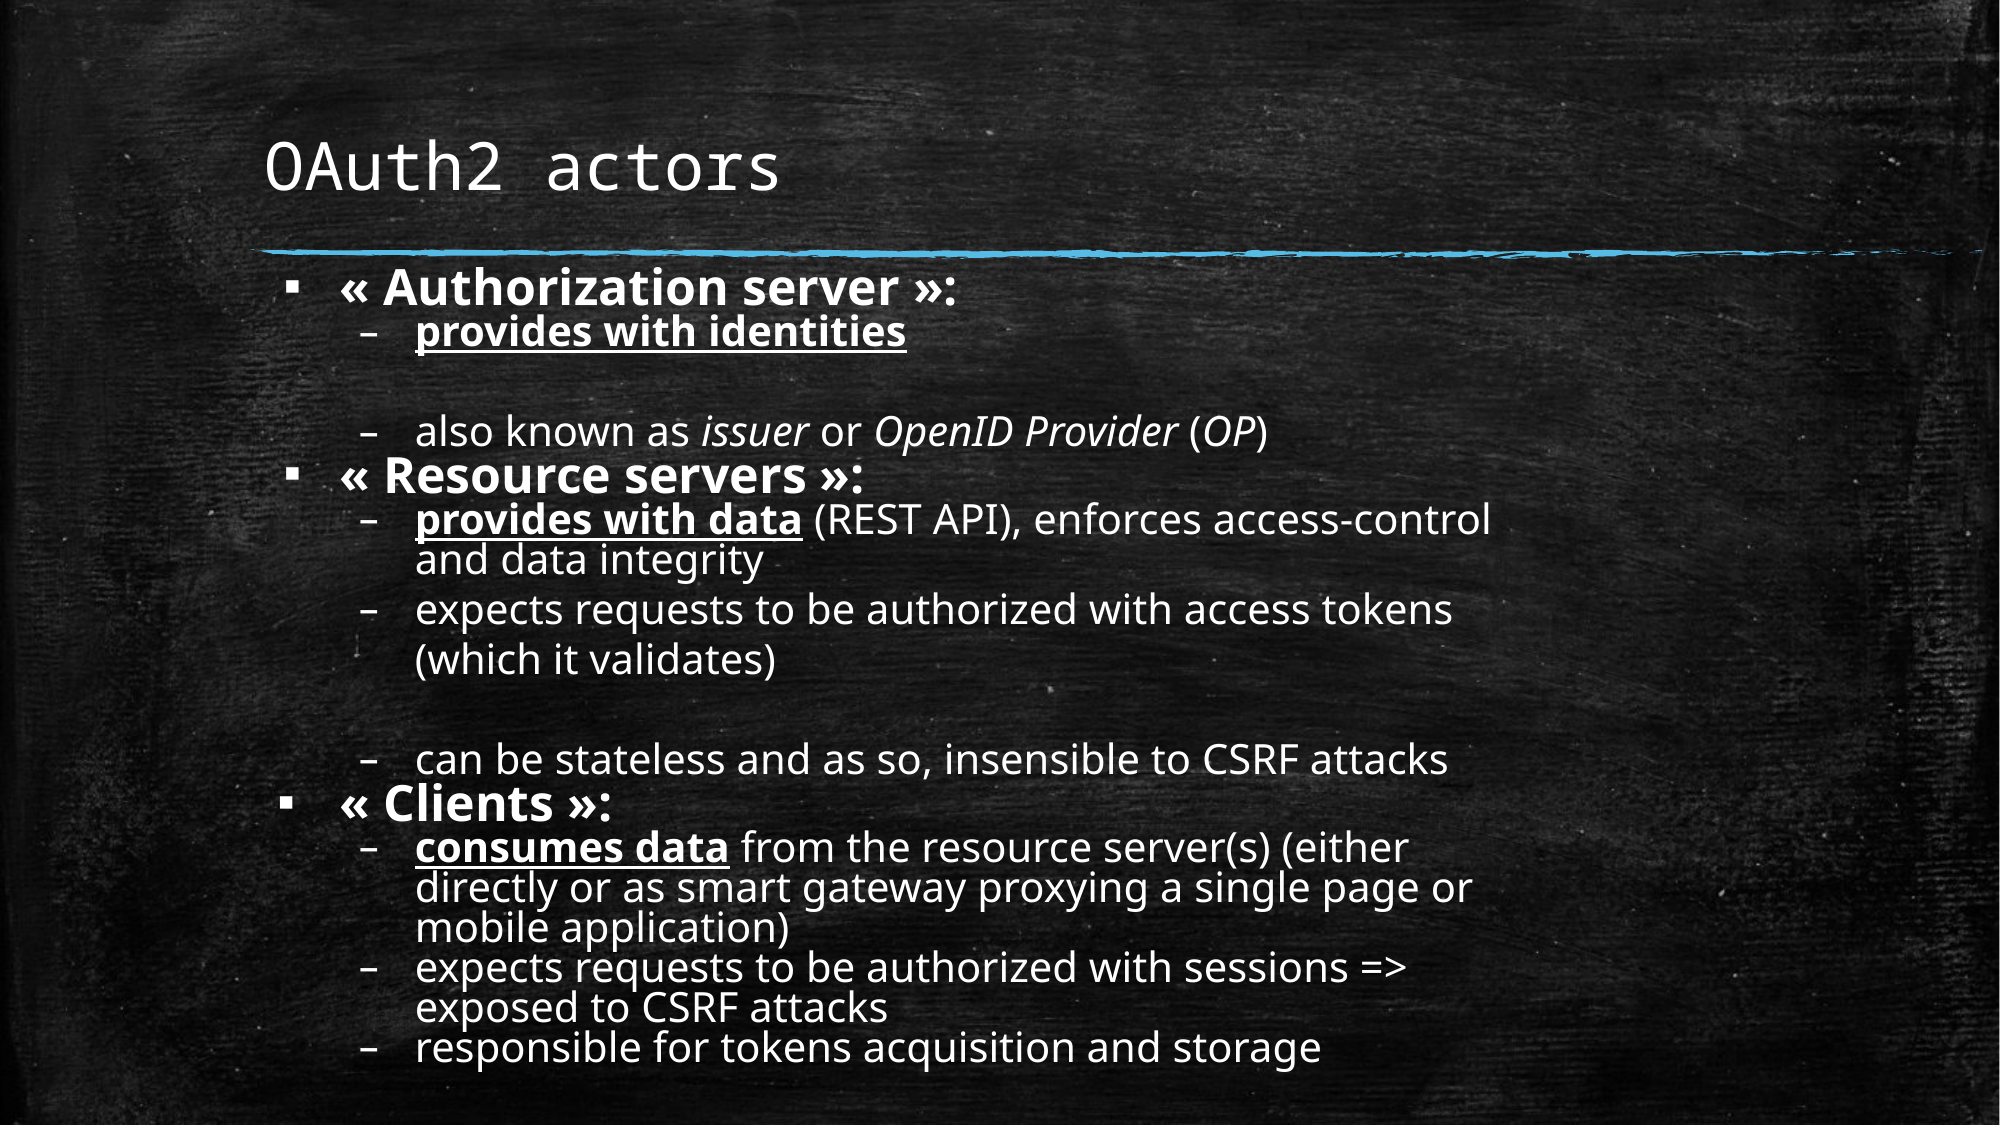

# OAuth2 actors
« Authorization server »:
provides with identities
also known as issuer or OpenID Provider (OP)
« Resource servers »:
provides with data (REST API), enforces access-control and data integrity
expects requests to be authorized with access tokens (which it validates)
can be stateless and as so, insensible to CSRF attacks
« Clients »:
consumes data from the resource server(s) (either directly or as smart gateway proxying a single page or mobile application)
expects requests to be authorized with sessions => exposed to CSRF attacks
responsible for tokens acquisition and storage